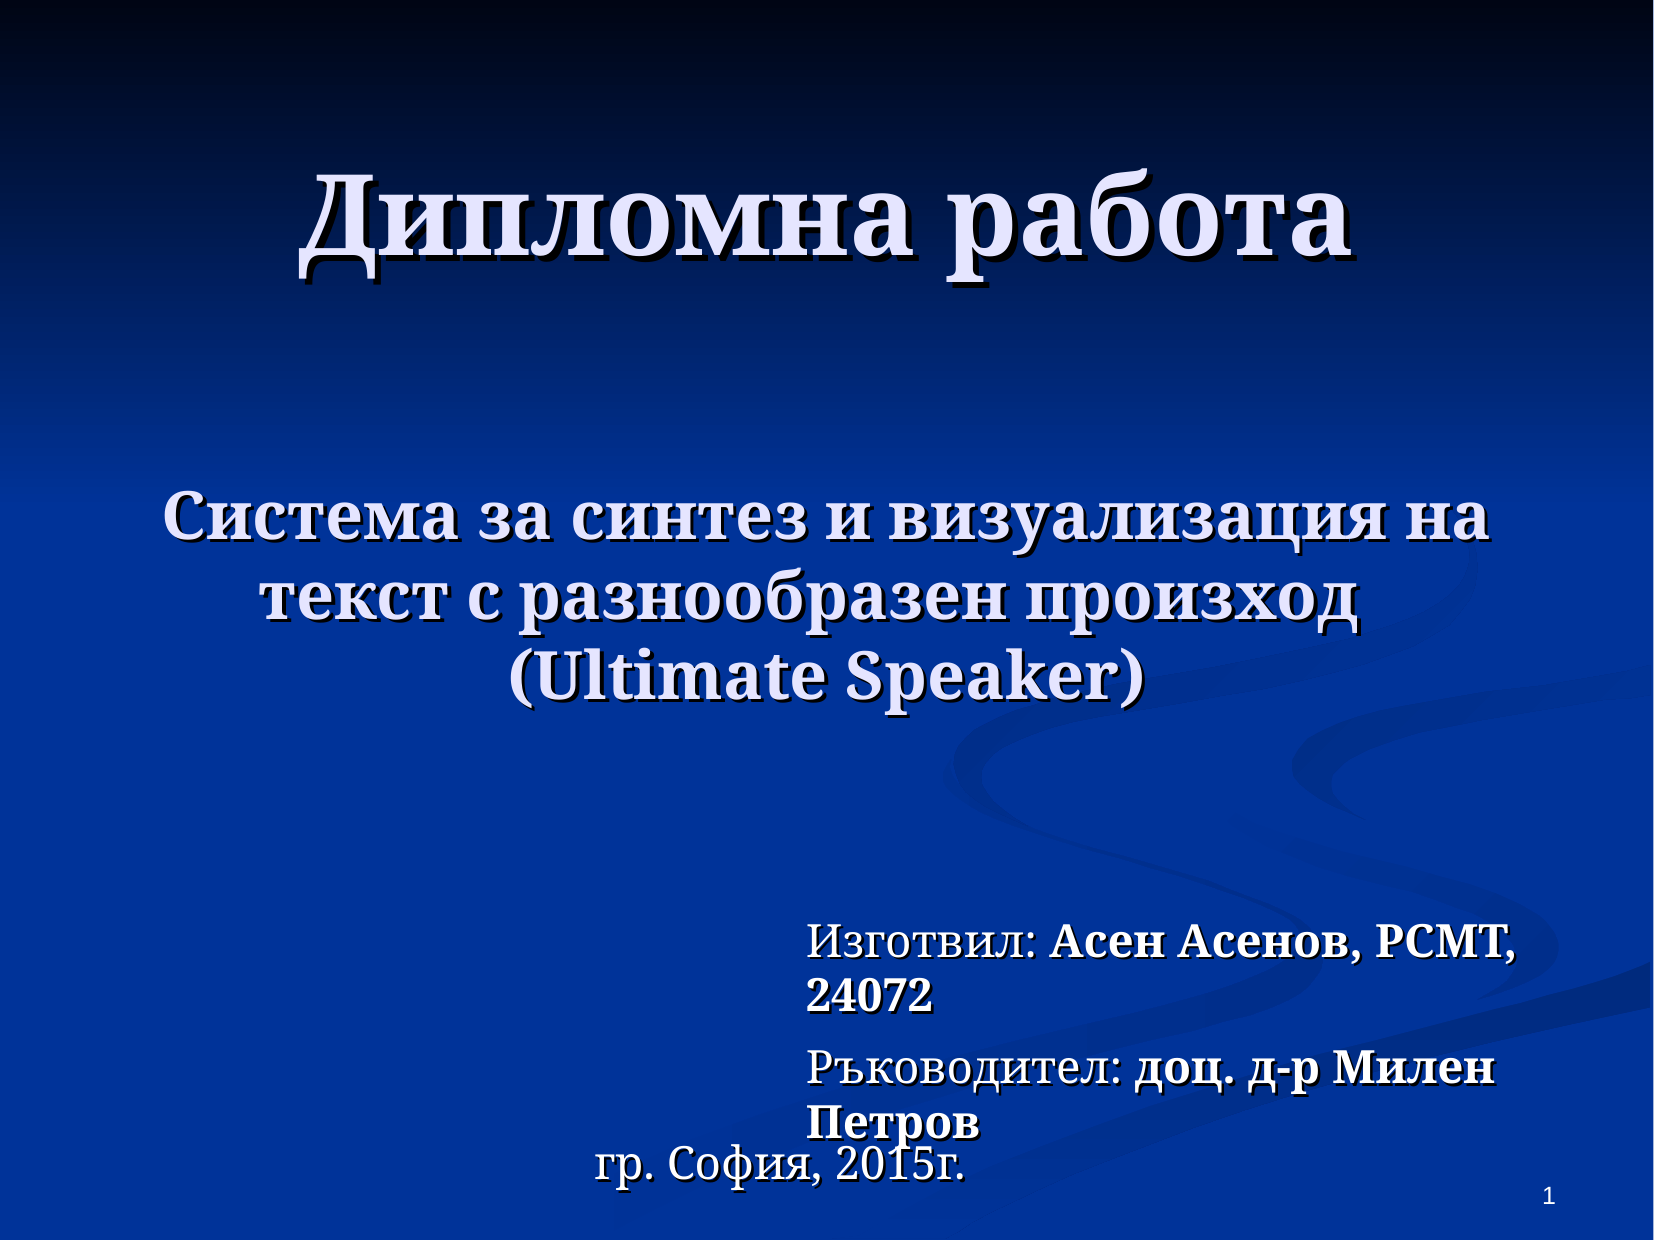

# Дипломна работа
Система за синтез и визуализация на текст с разнообразен произход
(Ultimate Speaker)
Изготвил: Асен Асенов, РСМТ, 24072
Ръководител: доц. д-р Милен Петров
гр. София, 2015г.